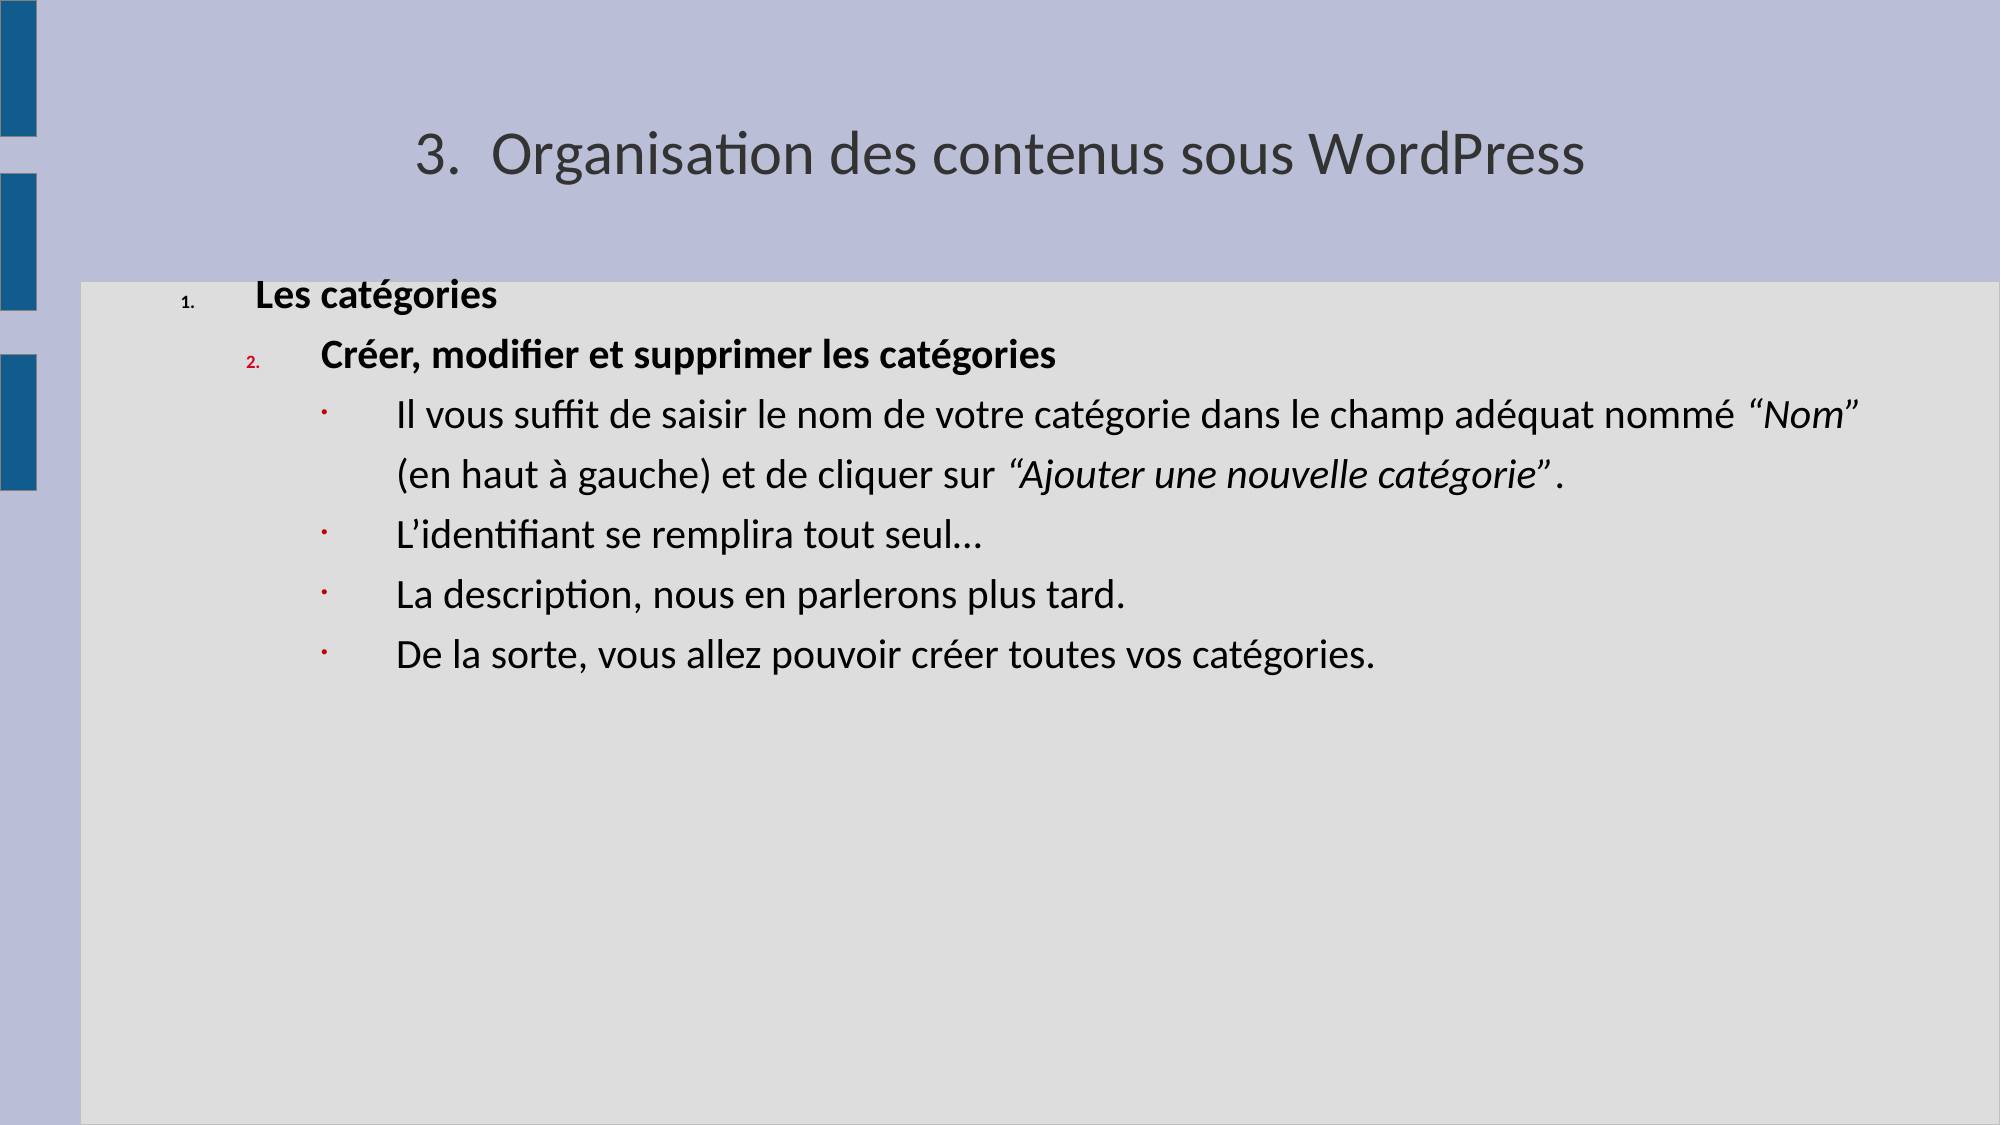

# 3.	Organisation des contenus sous WordPress
Les catégories
Créer, modifier et supprimer les catégories
Il vous suffit de saisir le nom de votre catégorie dans le champ adéquat nommé “Nom”
(en haut à gauche) et de cliquer sur “Ajouter une nouvelle catégorie”.
L’identifiant se remplira tout seul…
La description, nous en parlerons plus tard.
De la sorte, vous allez pouvoir créer toutes vos catégories.